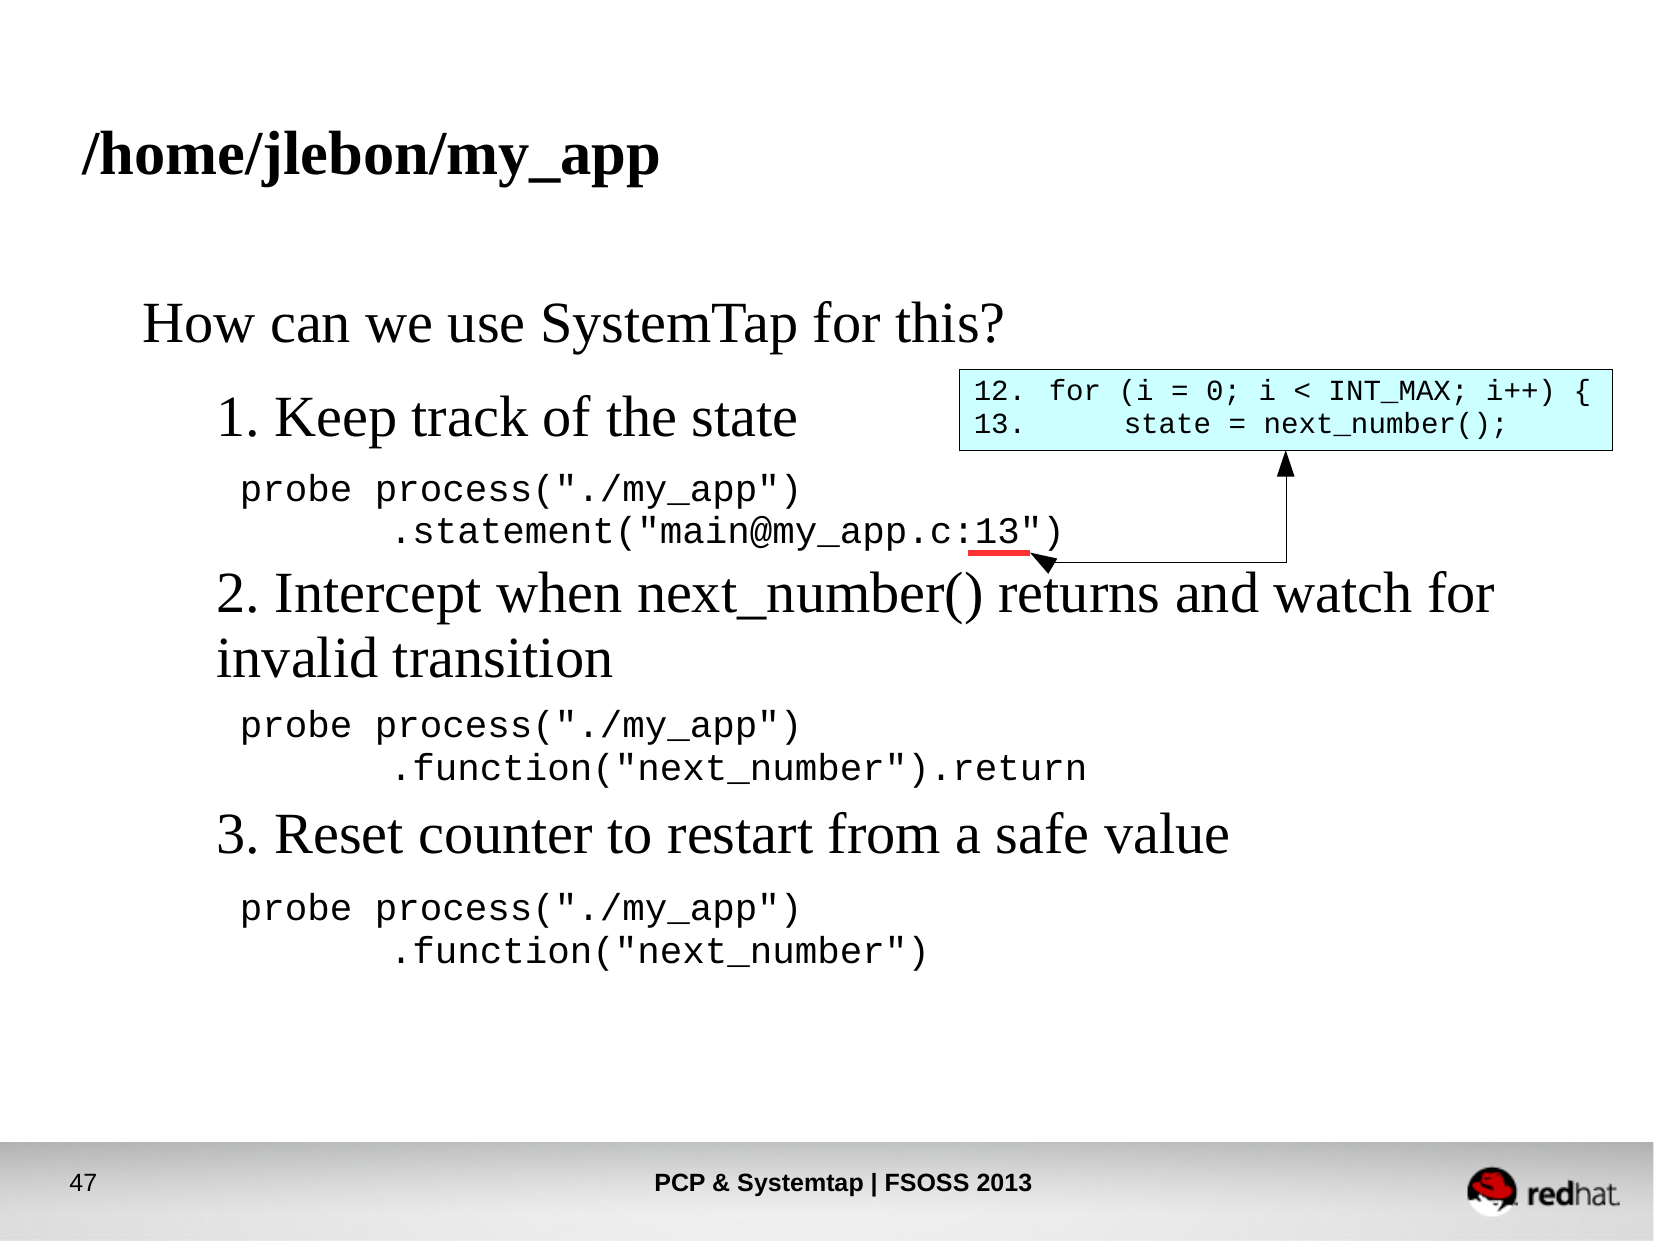

# /home/jlebon/my_app
How can we use SystemTap for this?
1. Keep track of the state
2. Intercept when next_number() returns and watch for invalid transition
3. Reset counter to restart from a safe value
12.	for (i = 0; i < INT_MAX; i++) {
13.		state = next_number();
probe process("./my_app")
		.statement("main@my_app.c:13")
probe process("./my_app")
		.function("next_number").return
probe process("./my_app")
		.function("next_number")